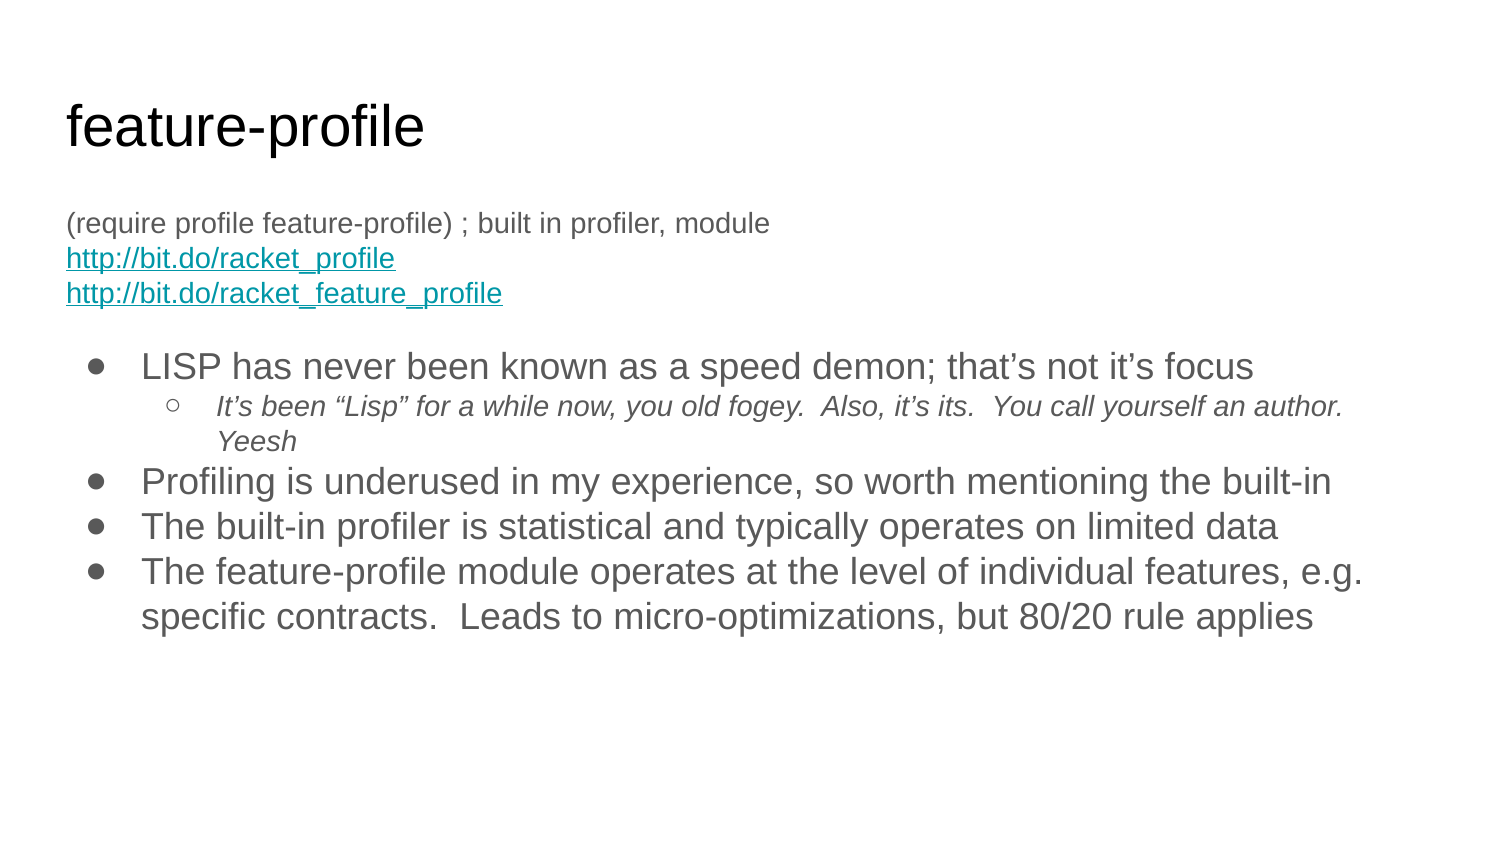

# feature-profile
(require profile feature-profile) ; built in profiler, module
http://bit.do/racket_profile
http://bit.do/racket_feature_profile
LISP has never been known as a speed demon; that’s not it’s focus
It’s been “Lisp” for a while now, you old fogey. Also, it’s its. You call yourself an author. Yeesh
Profiling is underused in my experience, so worth mentioning the built-in
The built-in profiler is statistical and typically operates on limited data
The feature-profile module operates at the level of individual features, e.g. specific contracts. Leads to micro-optimizations, but 80/20 rule applies